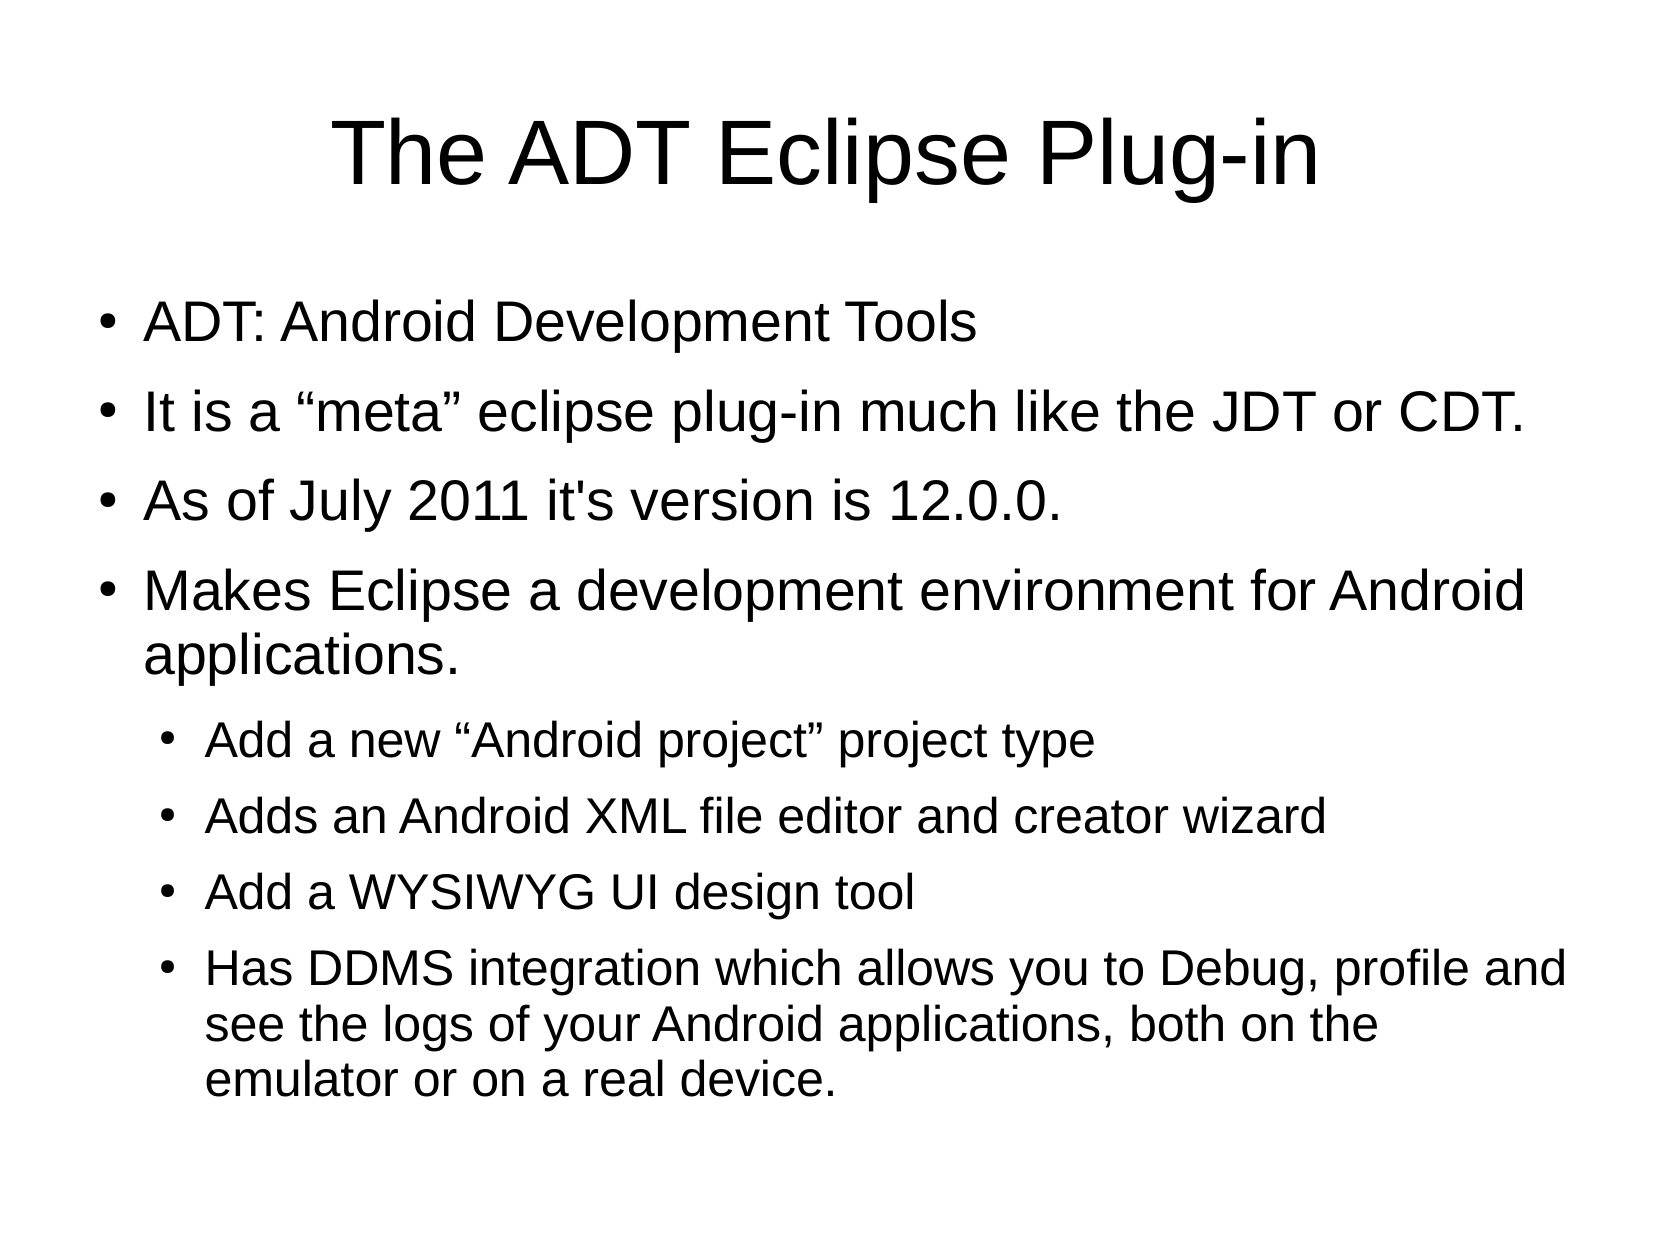

# The ADT Eclipse Plug-in
ADT: Android Development Tools
It is a “meta” eclipse plug-in much like the JDT or CDT.
As of July 2011 it's version is 12.0.0.
Makes Eclipse a development environment for Android applications.
Add a new “Android project” project type
Adds an Android XML file editor and creator wizard
Add a WYSIWYG UI design tool
Has DDMS integration which allows you to Debug, profile and see the logs of your Android applications, both on the emulator or on a real device.